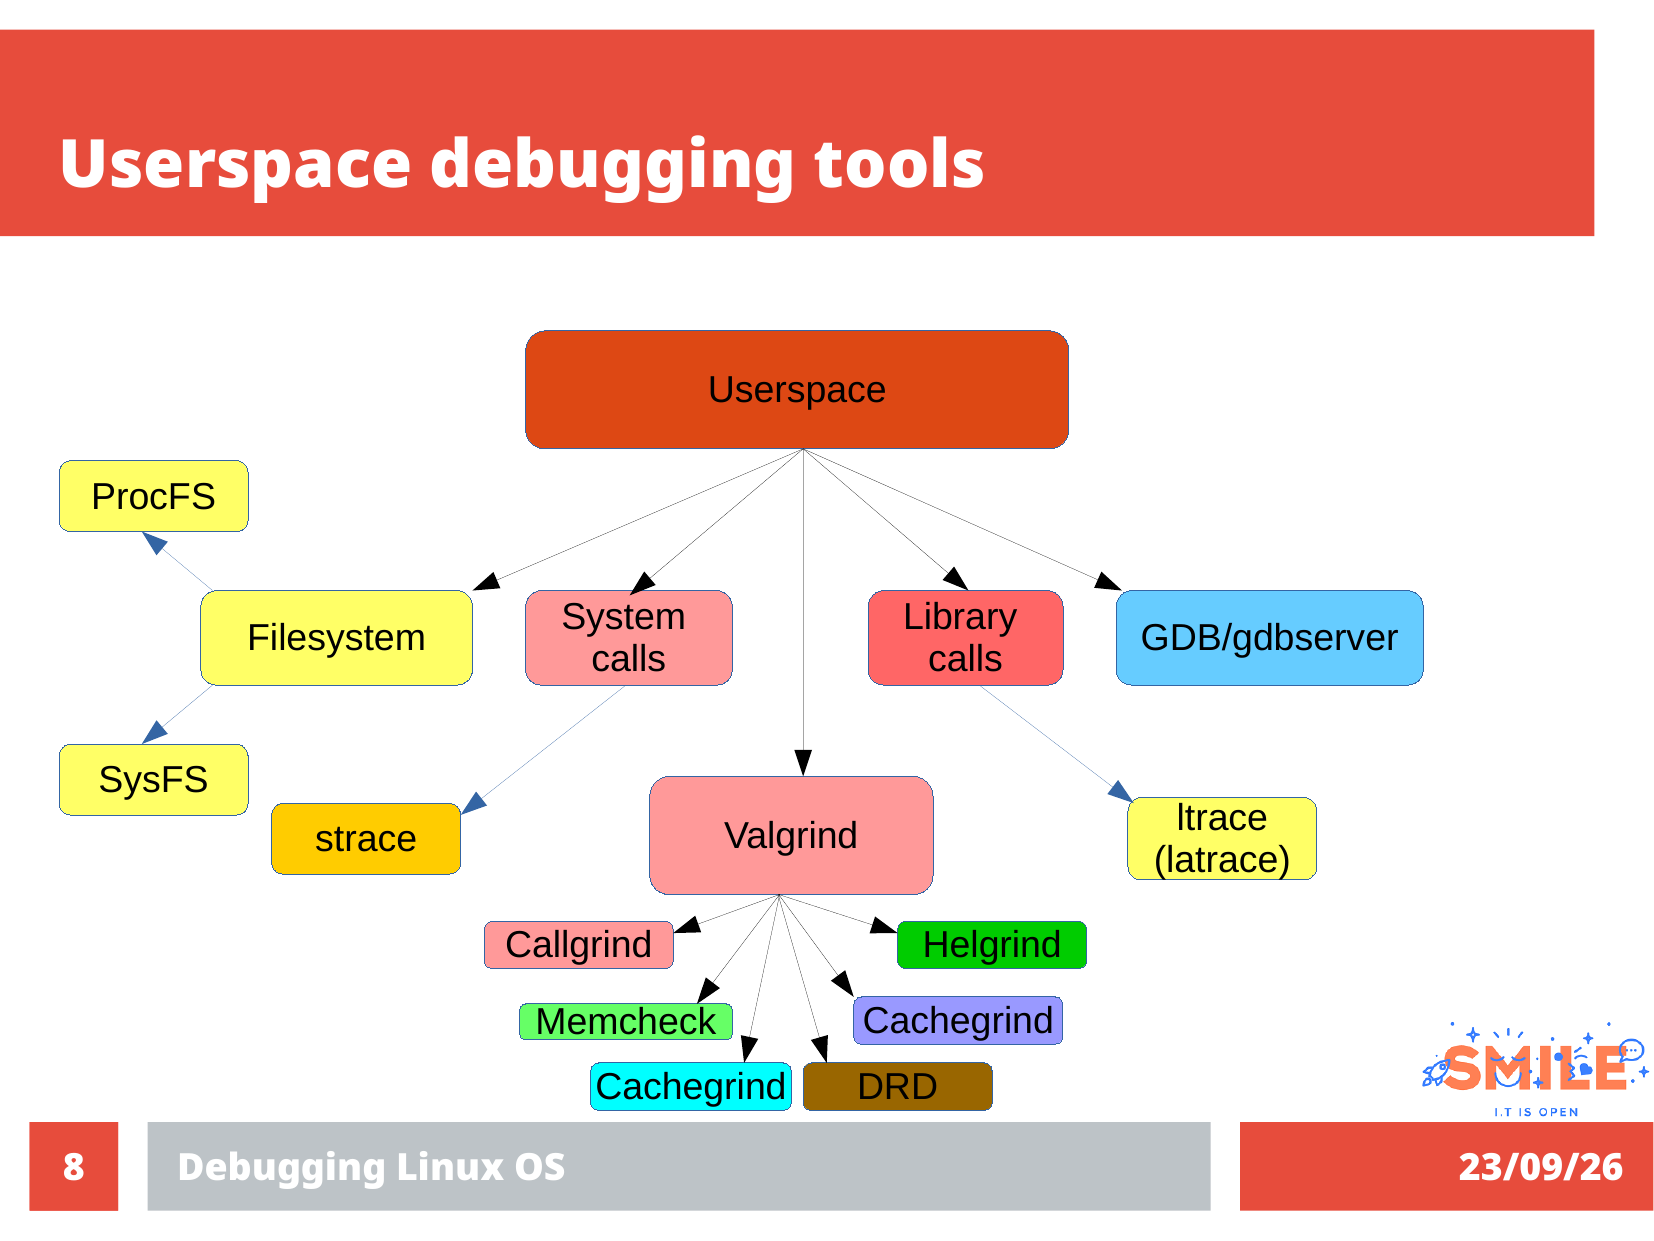

# Userspace debugging tools
Userspace
ProcFS
Filesystem
System
calls
Library
calls
GDB/gdbserver
SysFS
Valgrind
ltrace
(latrace)
strace
Callgrind
Helgrind
Cachegrind
Memcheck
Cachegrind
DRD
8
Debugging Linux OS